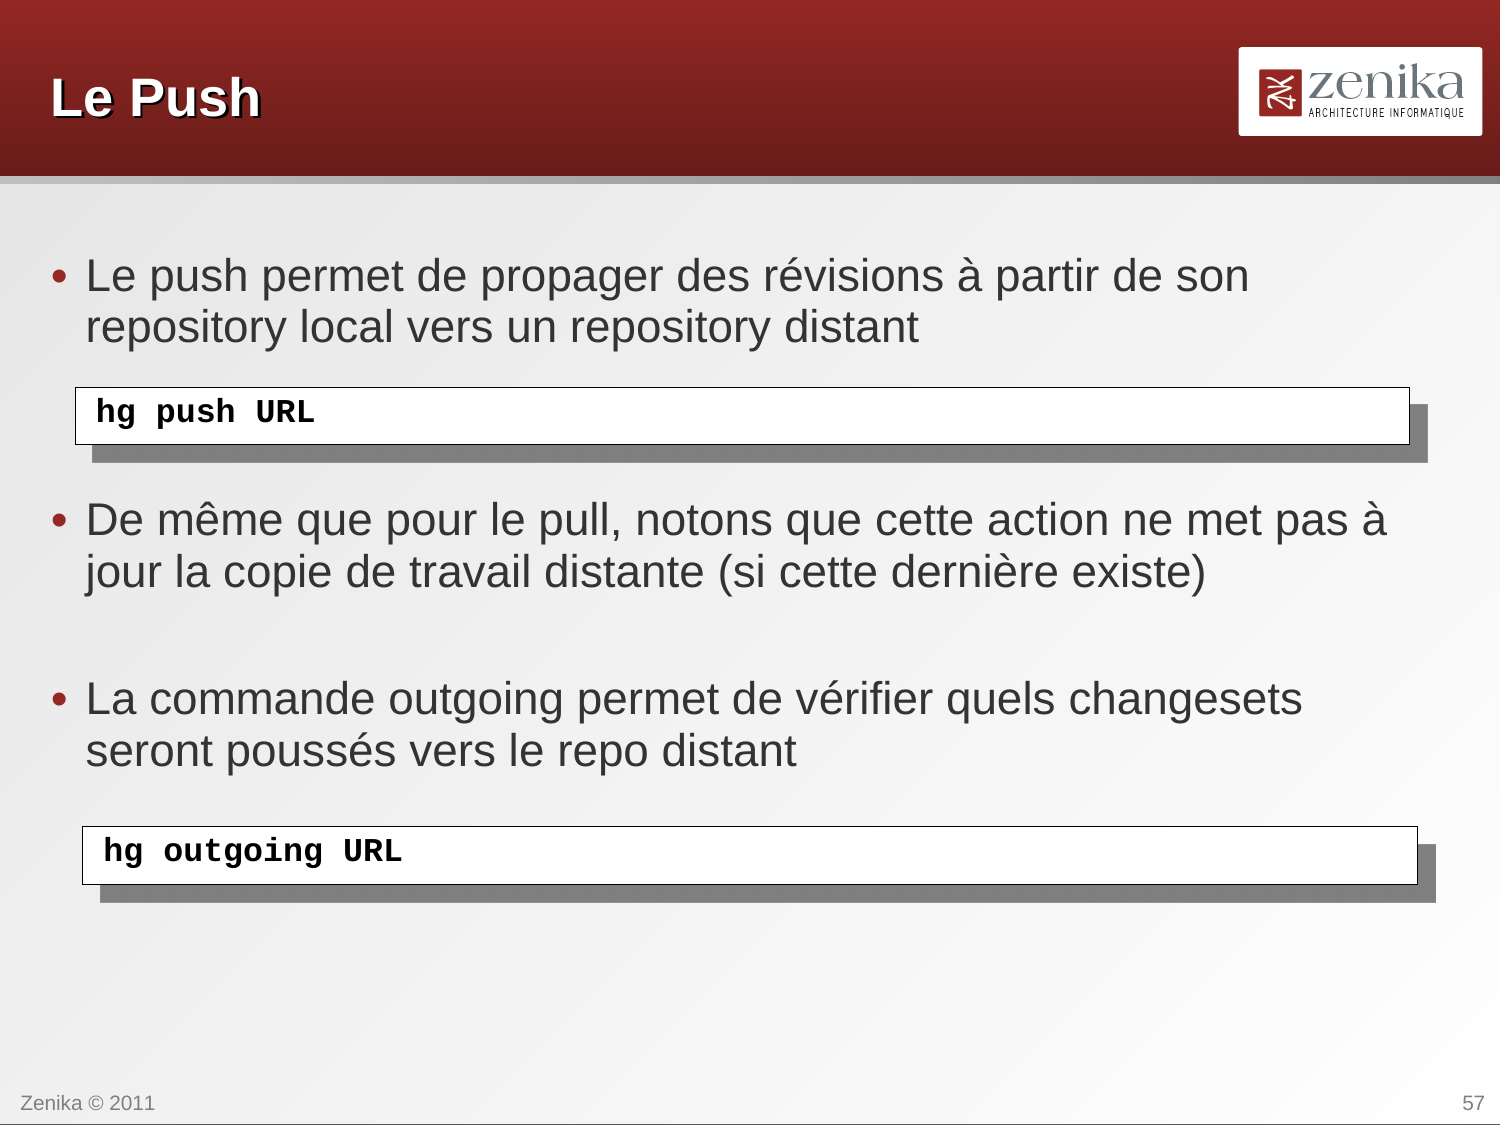

# Le Push
Le push permet de propager des révisions à partir de son repository local vers un repository distant
De même que pour le pull, notons que cette action ne met pas à jour la copie de travail distante (si cette dernière existe)
La commande outgoing permet de vérifier quels changesets seront poussés vers le repo distant
hg push URL
hg outgoing URL